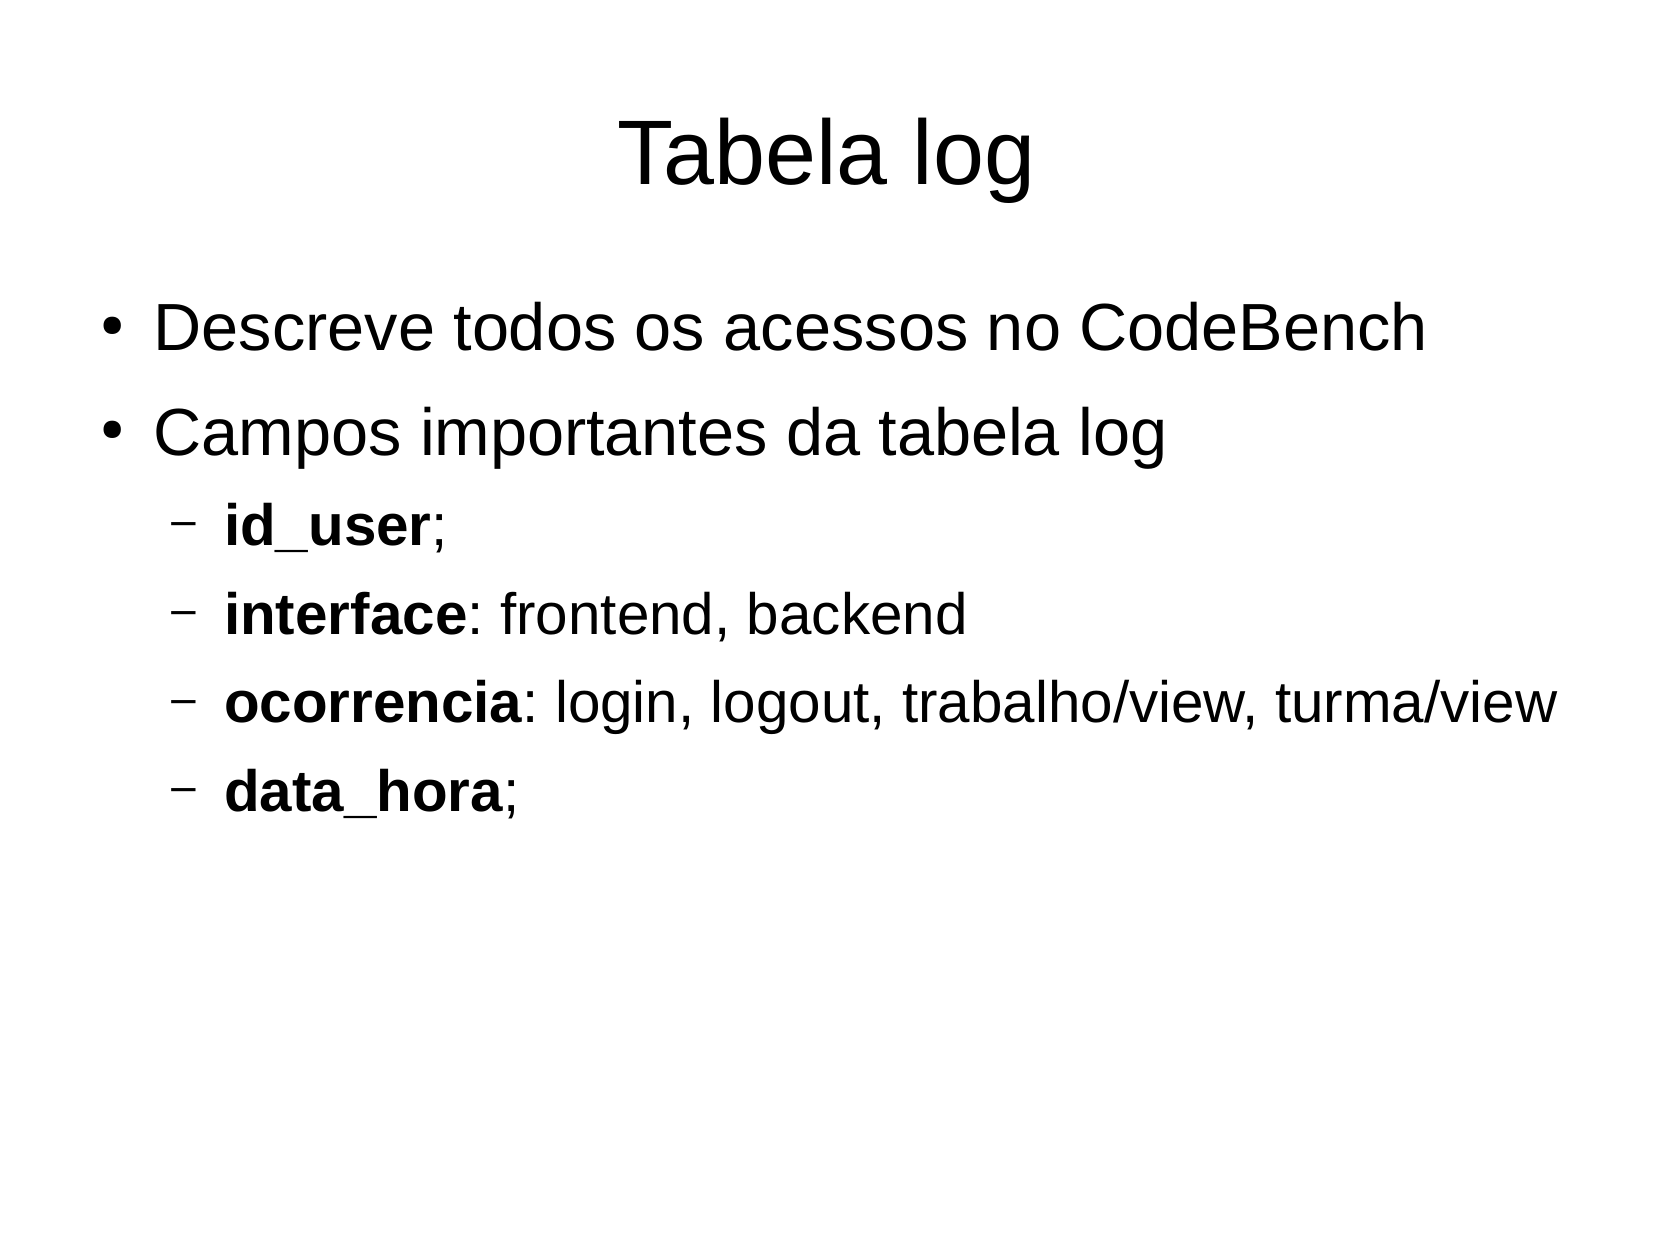

# Tabela log
Descreve todos os acessos no CodeBench
Campos importantes da tabela log
id_user;
interface: frontend, backend
ocorrencia: login, logout, trabalho/view, turma/view
data_hora;